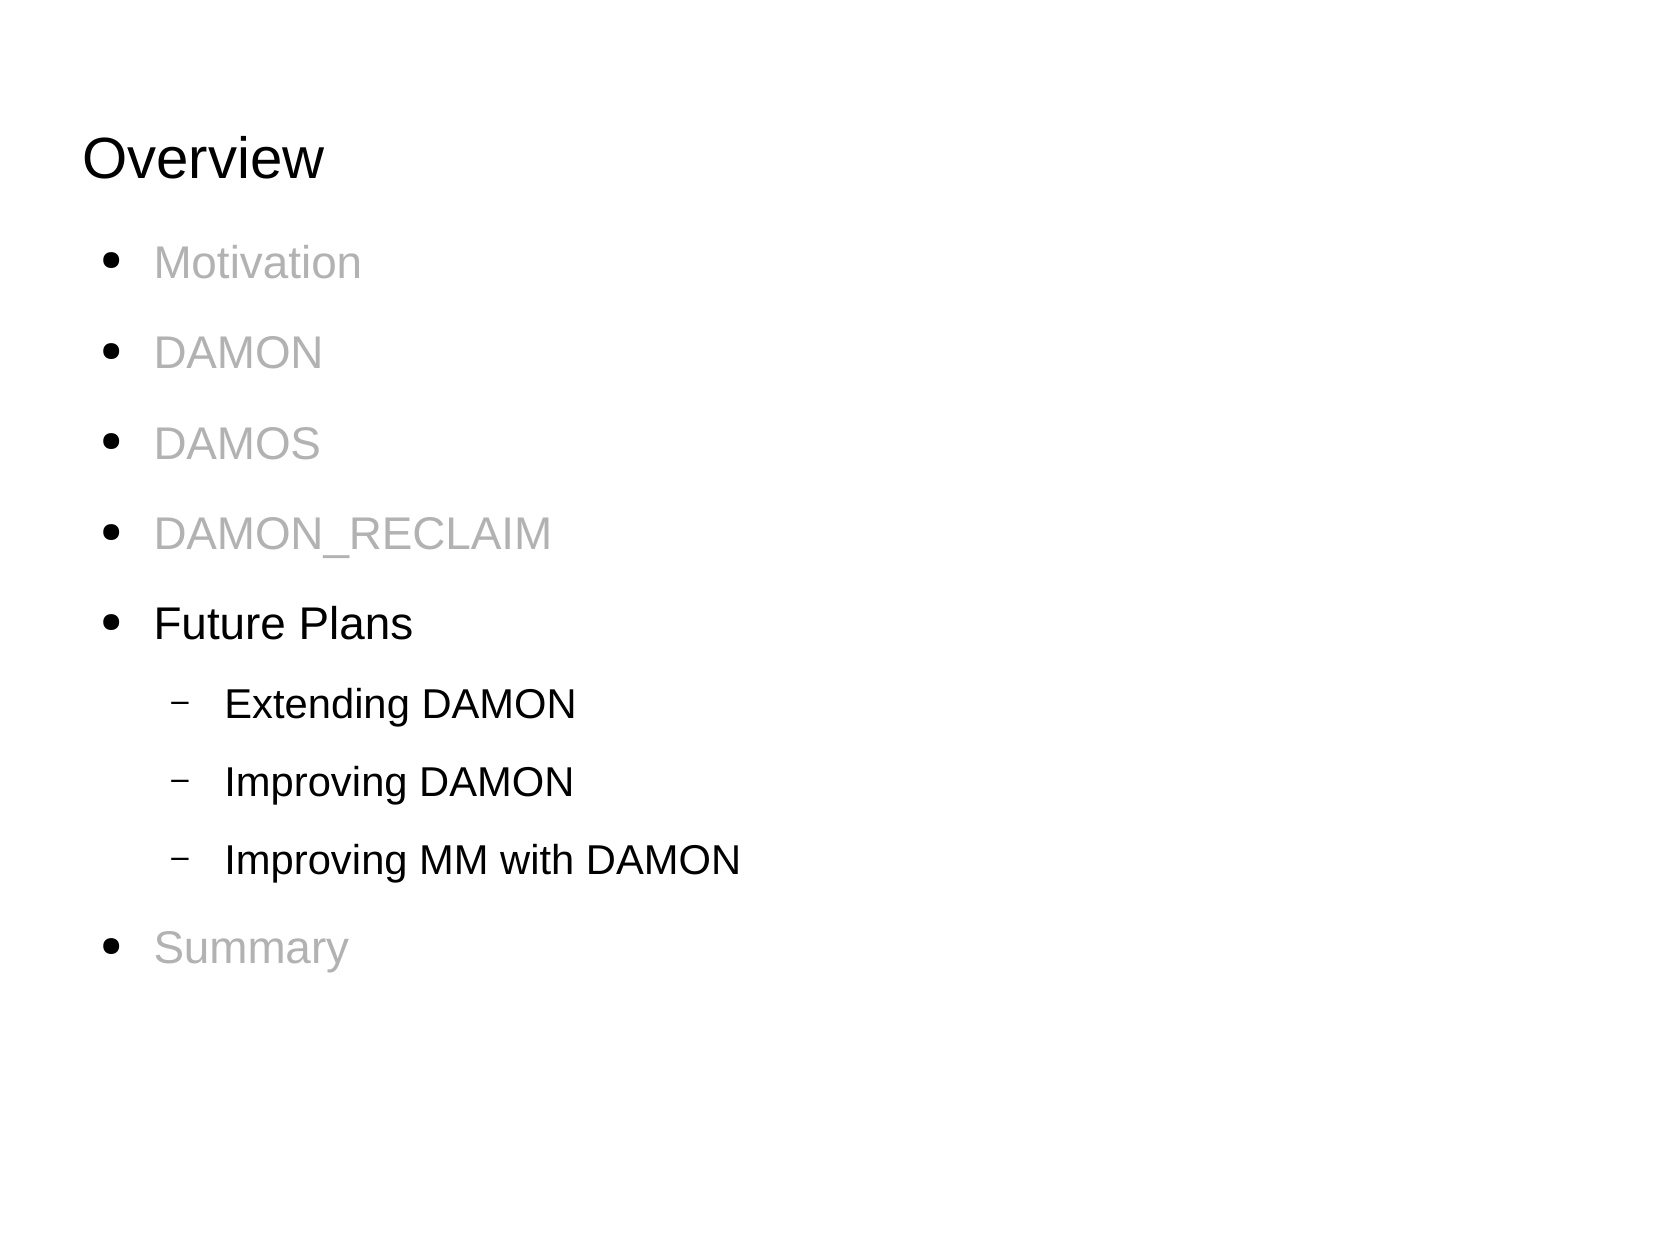

# Overview
Motivation
DAMON
DAMOS
DAMON_RECLAIM
Future Plans
Extending DAMON
Improving DAMON
Improving MM with DAMON
Summary